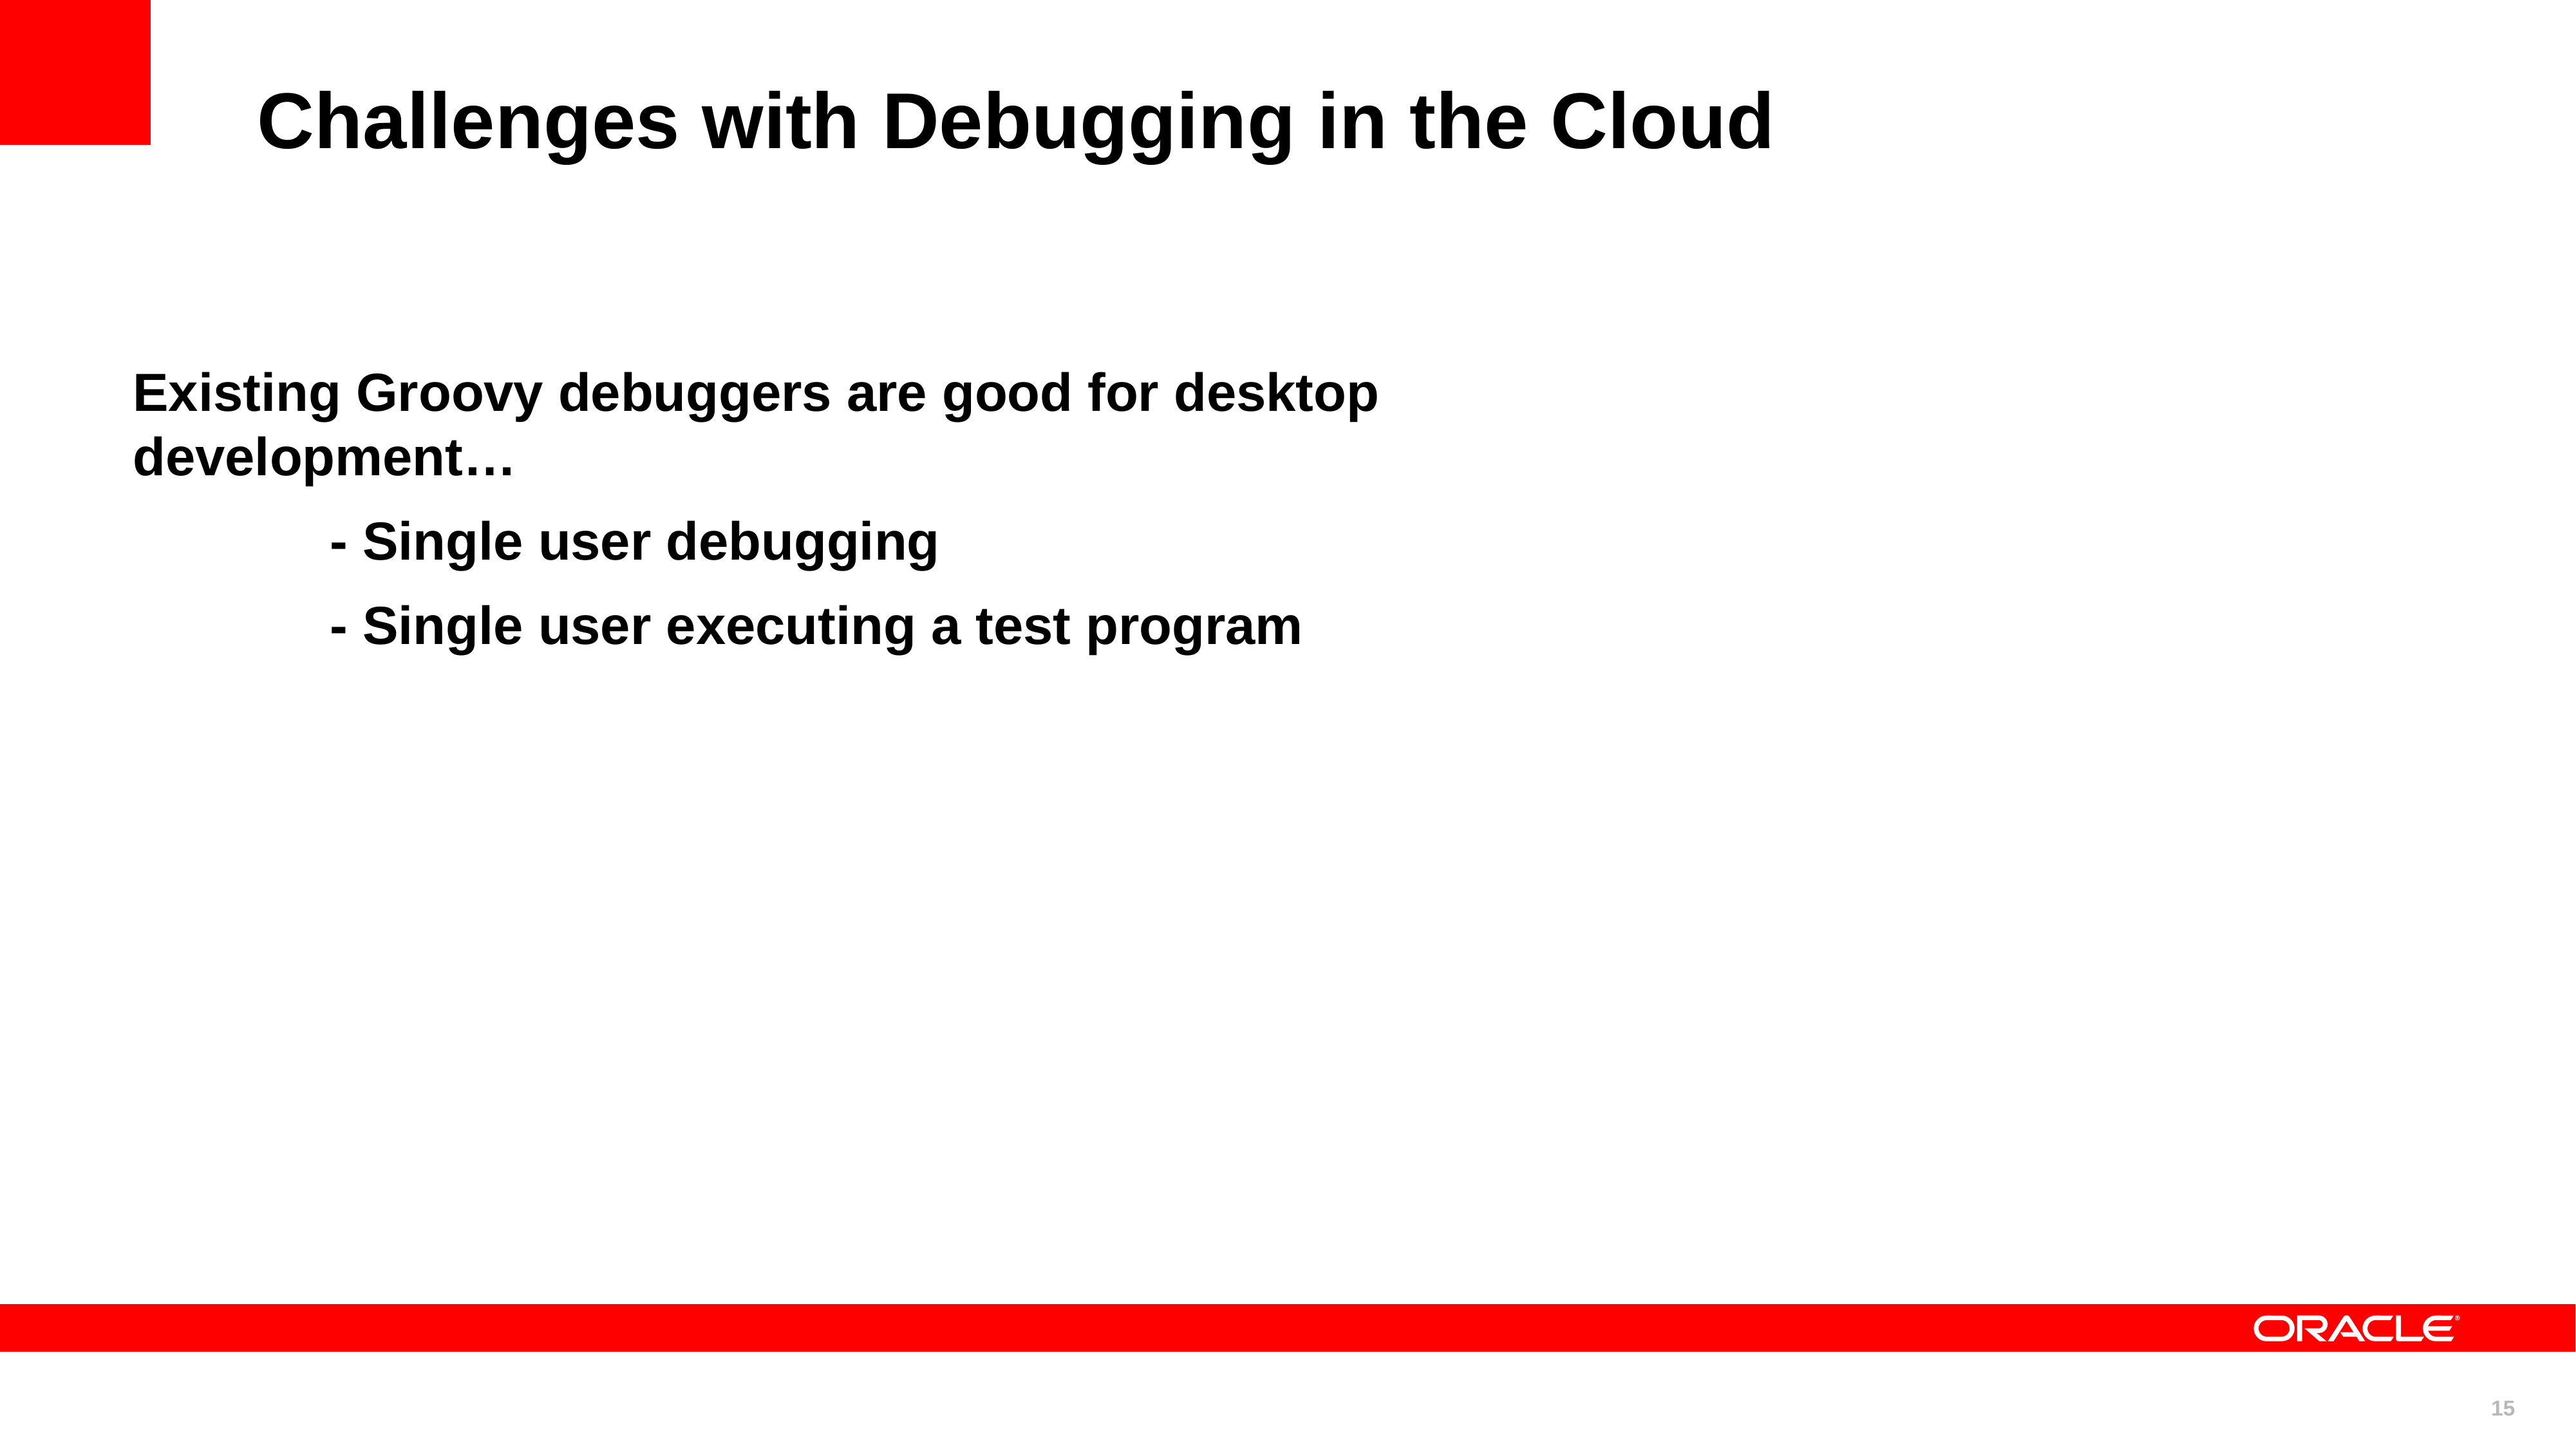

# Challenges with Debugging in the Cloud
Existing Groovy debuggers are good for desktop development…
	- Single user debugging
	- Single user executing a test program